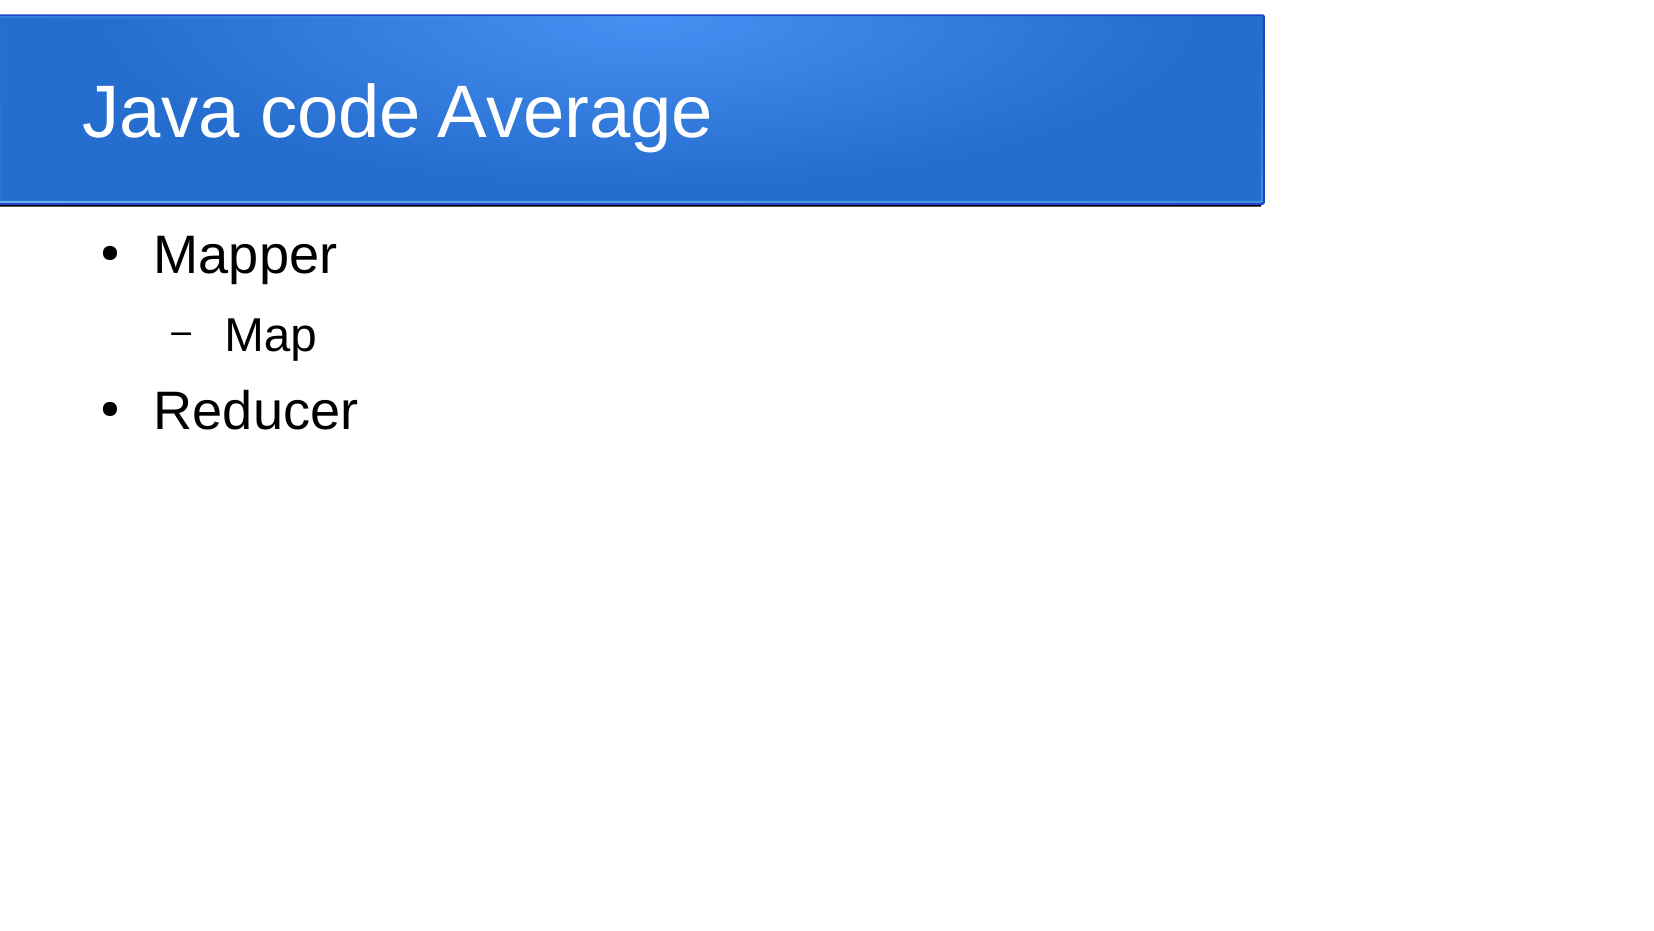

# Java code Average
Mapper
Map
Reducer